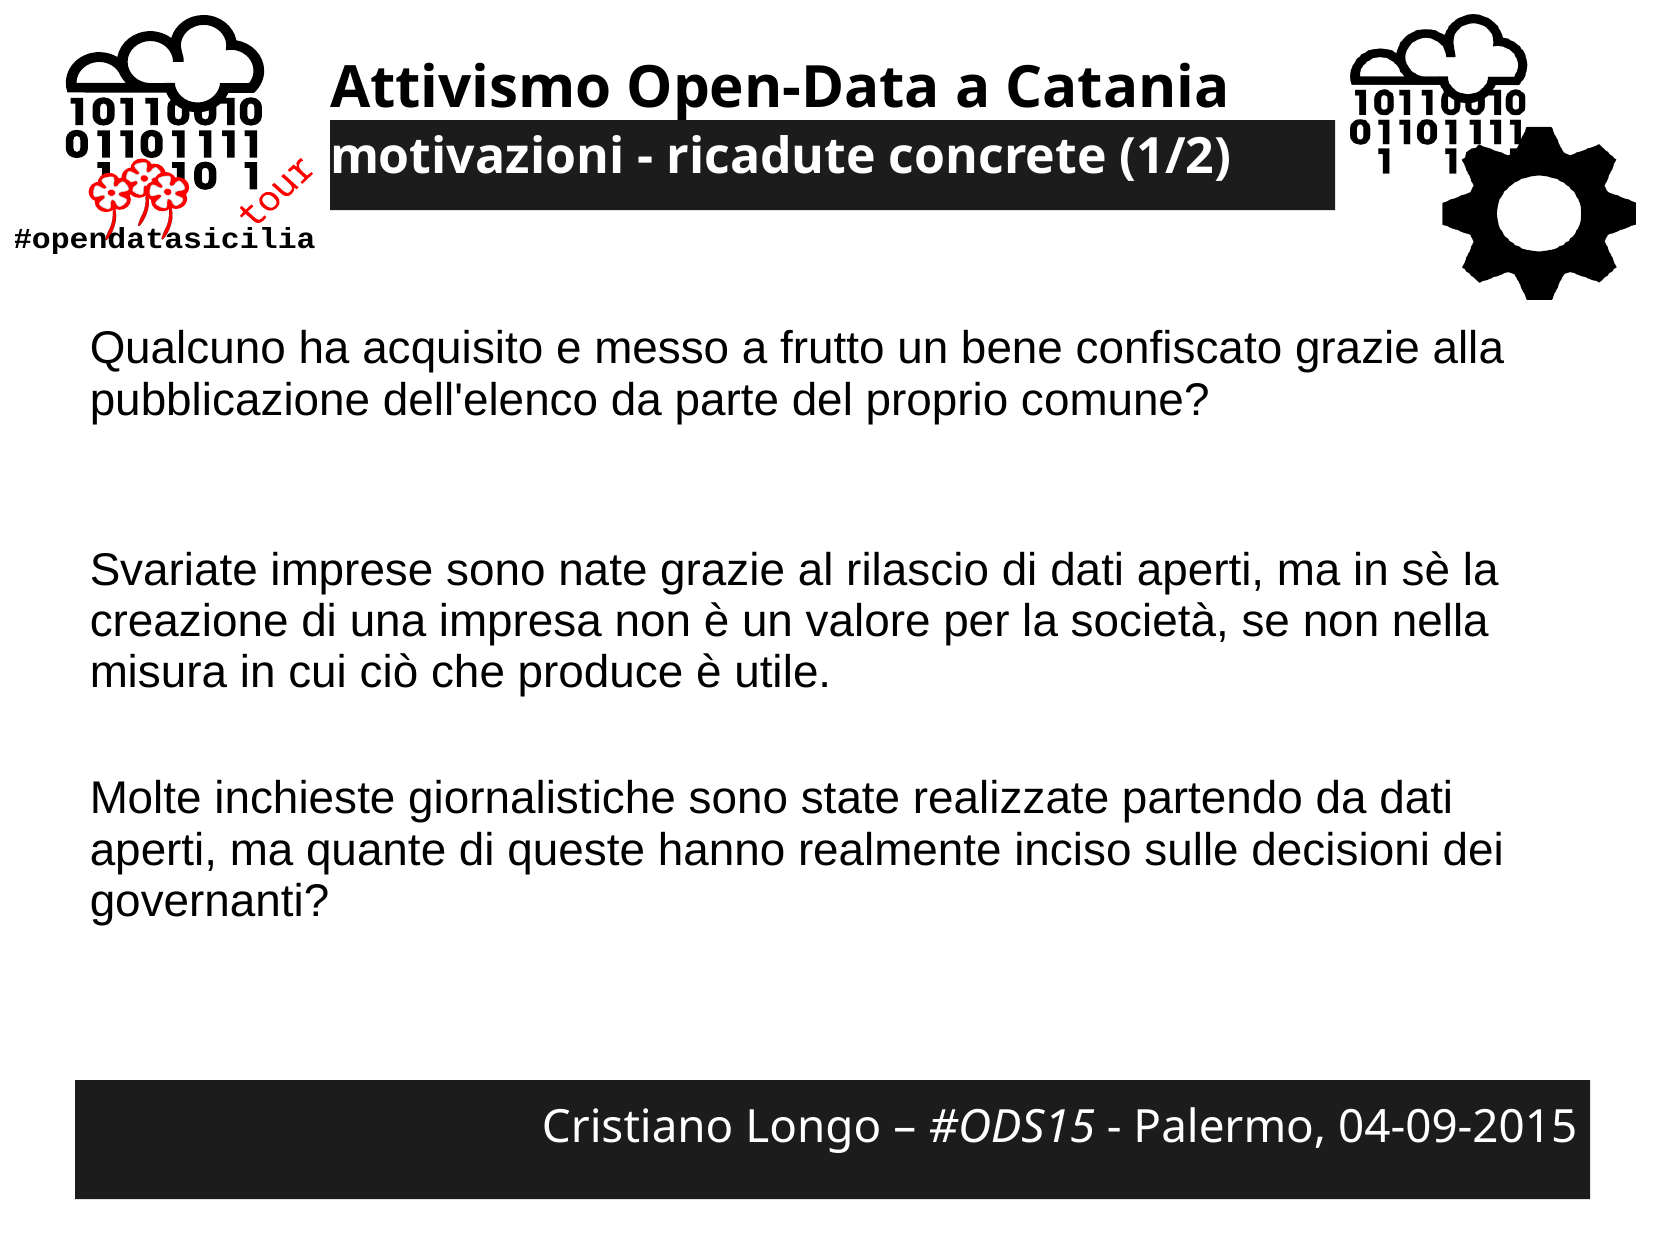

# Attivismo Open-Data a Catania
motivazioni - ricadute concrete (1/2)
Qualcuno ha acquisito e messo a frutto un bene confiscato grazie alla pubblicazione dell'elenco da parte del proprio comune?
Svariate imprese sono nate grazie al rilascio di dati aperti, ma in sè la creazione di una impresa non è un valore per la società, se non nella misura in cui ciò che produce è utile.
Molte inchieste giornalistiche sono state realizzate partendo da dati aperti, ma quante di queste hanno realmente inciso sulle decisioni dei governanti?
 Cristiano Longo – #ODS15 - Palermo, 04-09-2015